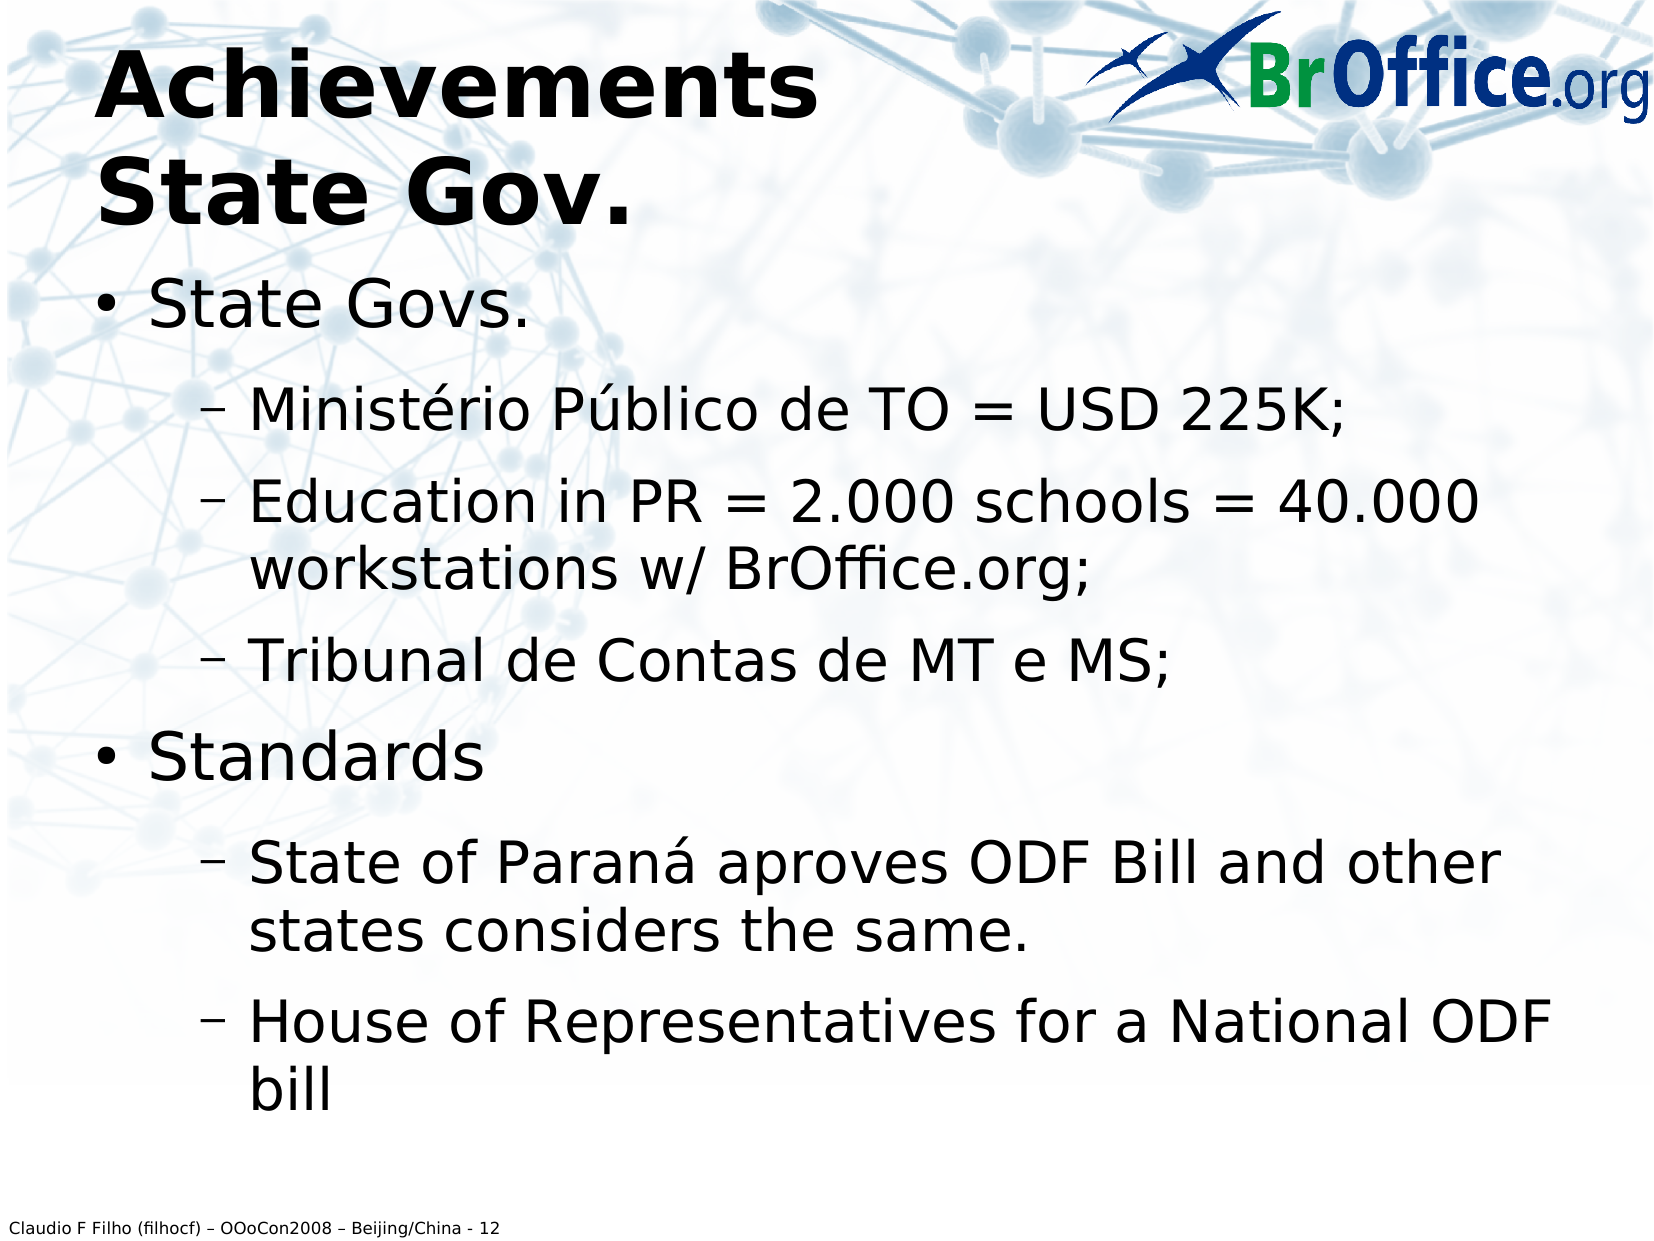

# Achievements State Gov.
State Govs.
Ministério Público de TO = USD 225K;
Education in PR = 2.000 schools = 40.000 workstations w/ BrOffice.org;
Tribunal de Contas de MT e MS;
Standards
State of Paraná aproves ODF Bill and other states considers the same.
House of Representatives for a National ODF bill